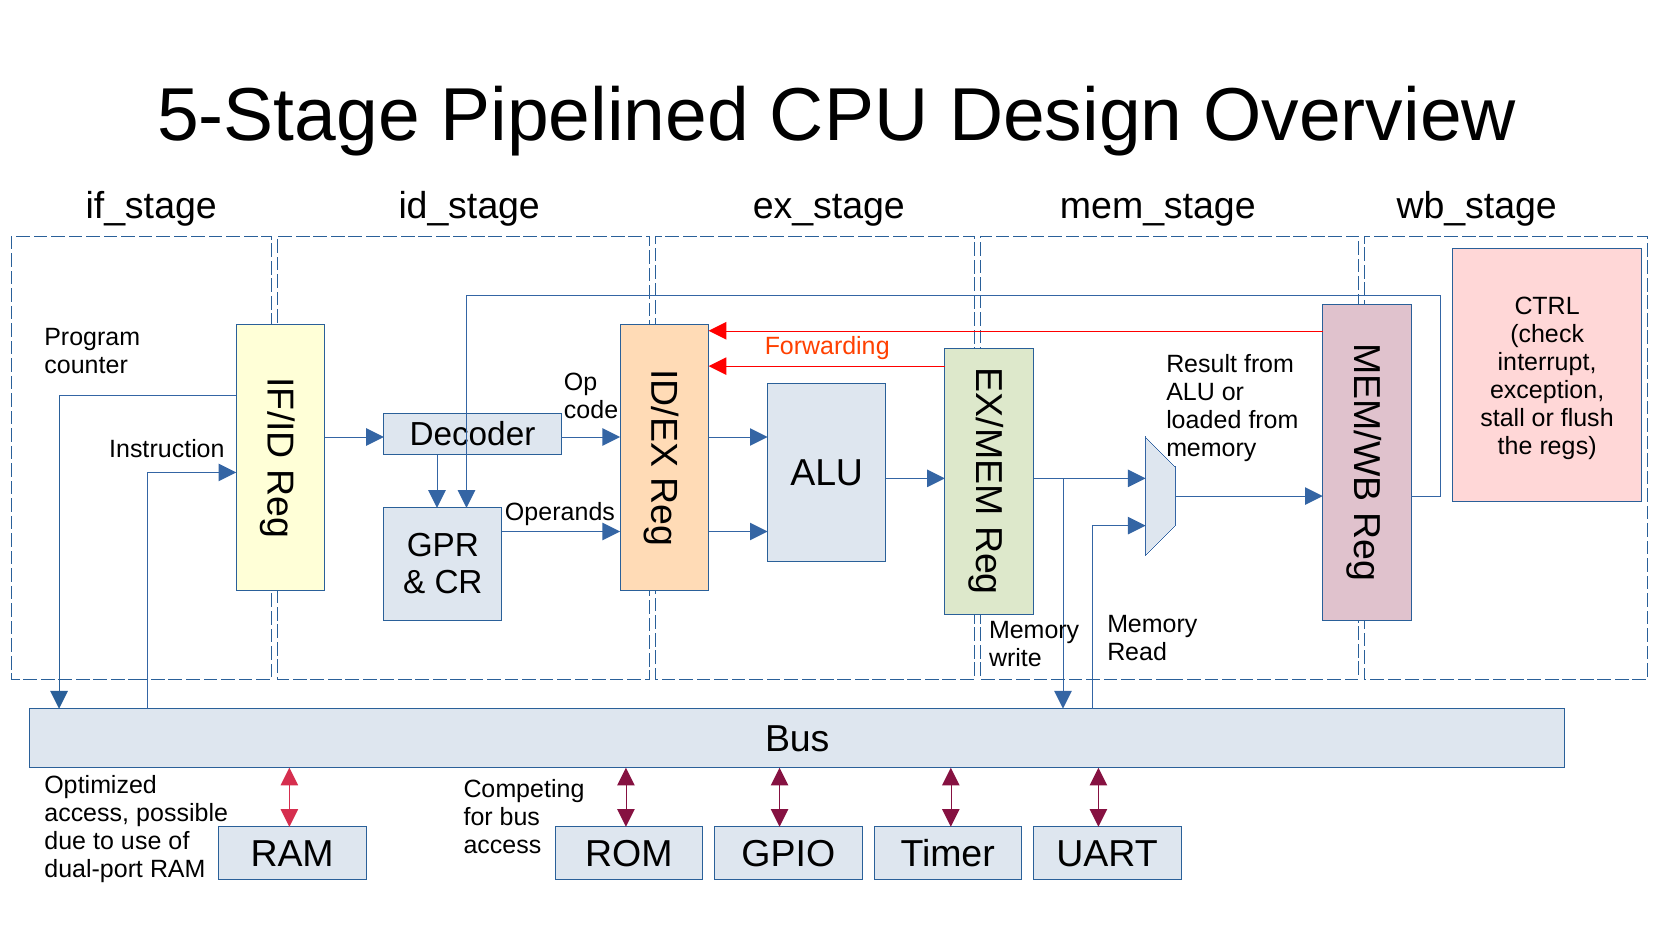

# 5-Stage Pipelined CPU Design Overview
if_stage
id_stage
ex_stage
mem_stage
wb_stage
CTRL
(check interrupt, exception, stall or flush the regs)
Program counter
Forwarding
Result from ALU or loaded from memory
Op code
ALU
IF/ID Reg
Decoder
ID/EX Reg
MEM/WB Reg
Instruction
EX/MEM Reg
Operands
GPR
& CR
Memory
Read
Memory
write
Bus
Optimized access, possible due to use of dual-port RAM
Competing for bus access
RAM
ROM
GPIO
Timer
UART